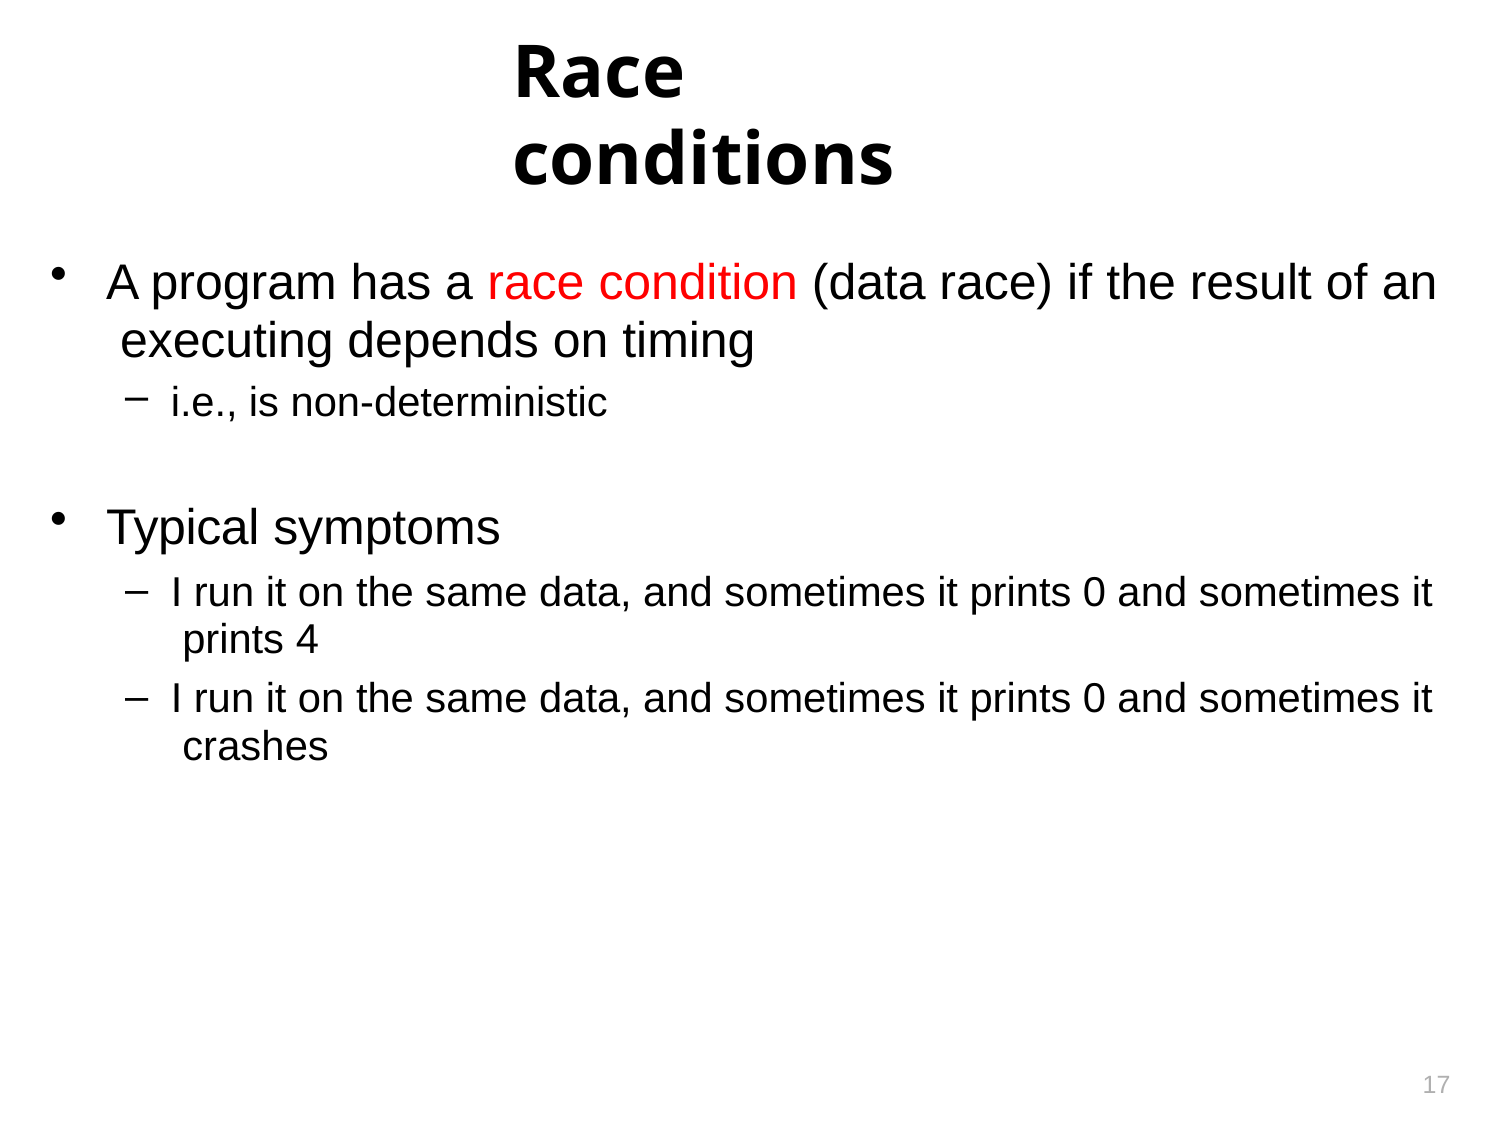

# Race conditions
A program has a race condition (data race) if the result of an executing depends on timing
i.e., is non-deterministic
Typical symptoms
I run it on the same data, and sometimes it prints 0 and sometimes it prints 4
I run it on the same data, and sometimes it prints 0 and sometimes it crashes